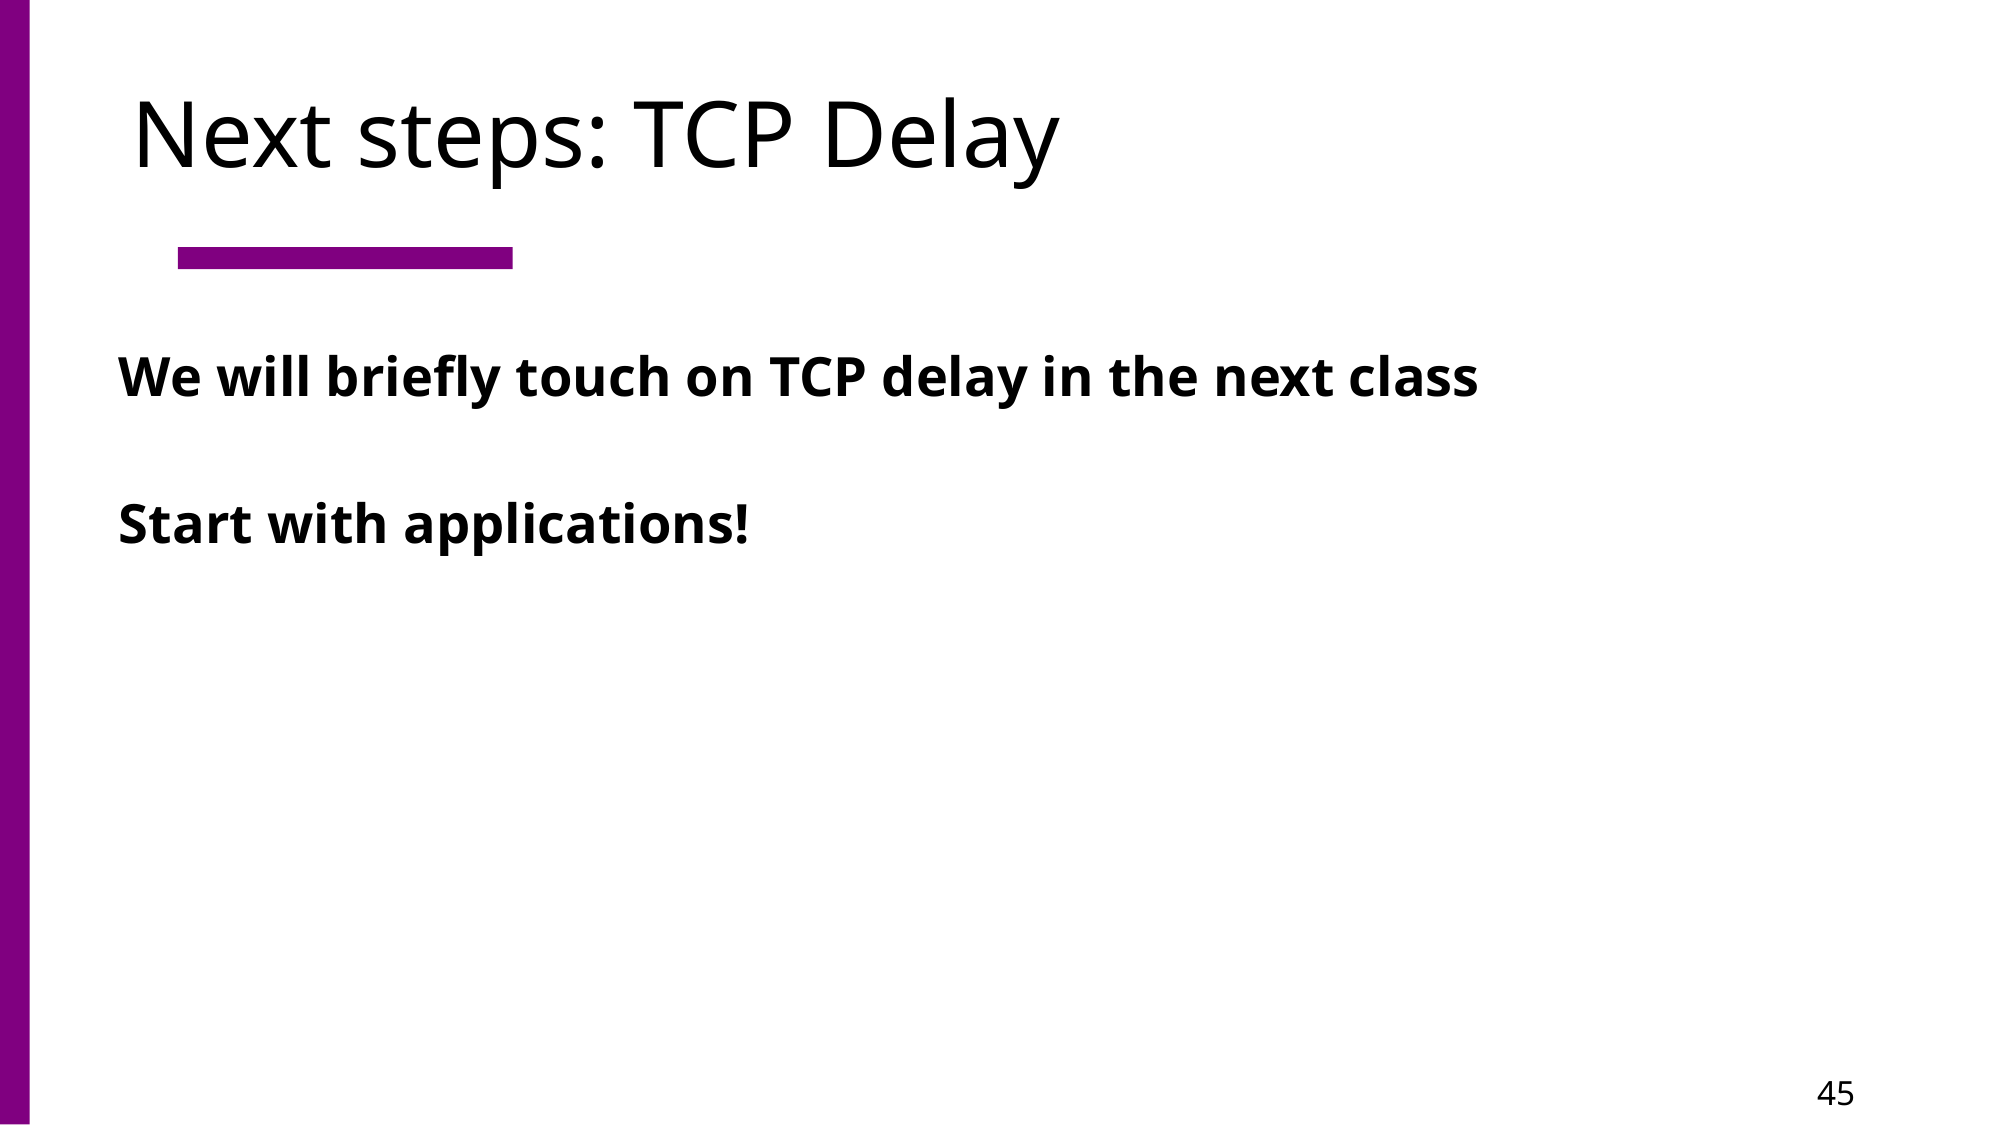

# Next steps: TCP Delay
We will briefly touch on TCP delay in the next class
Start with applications!